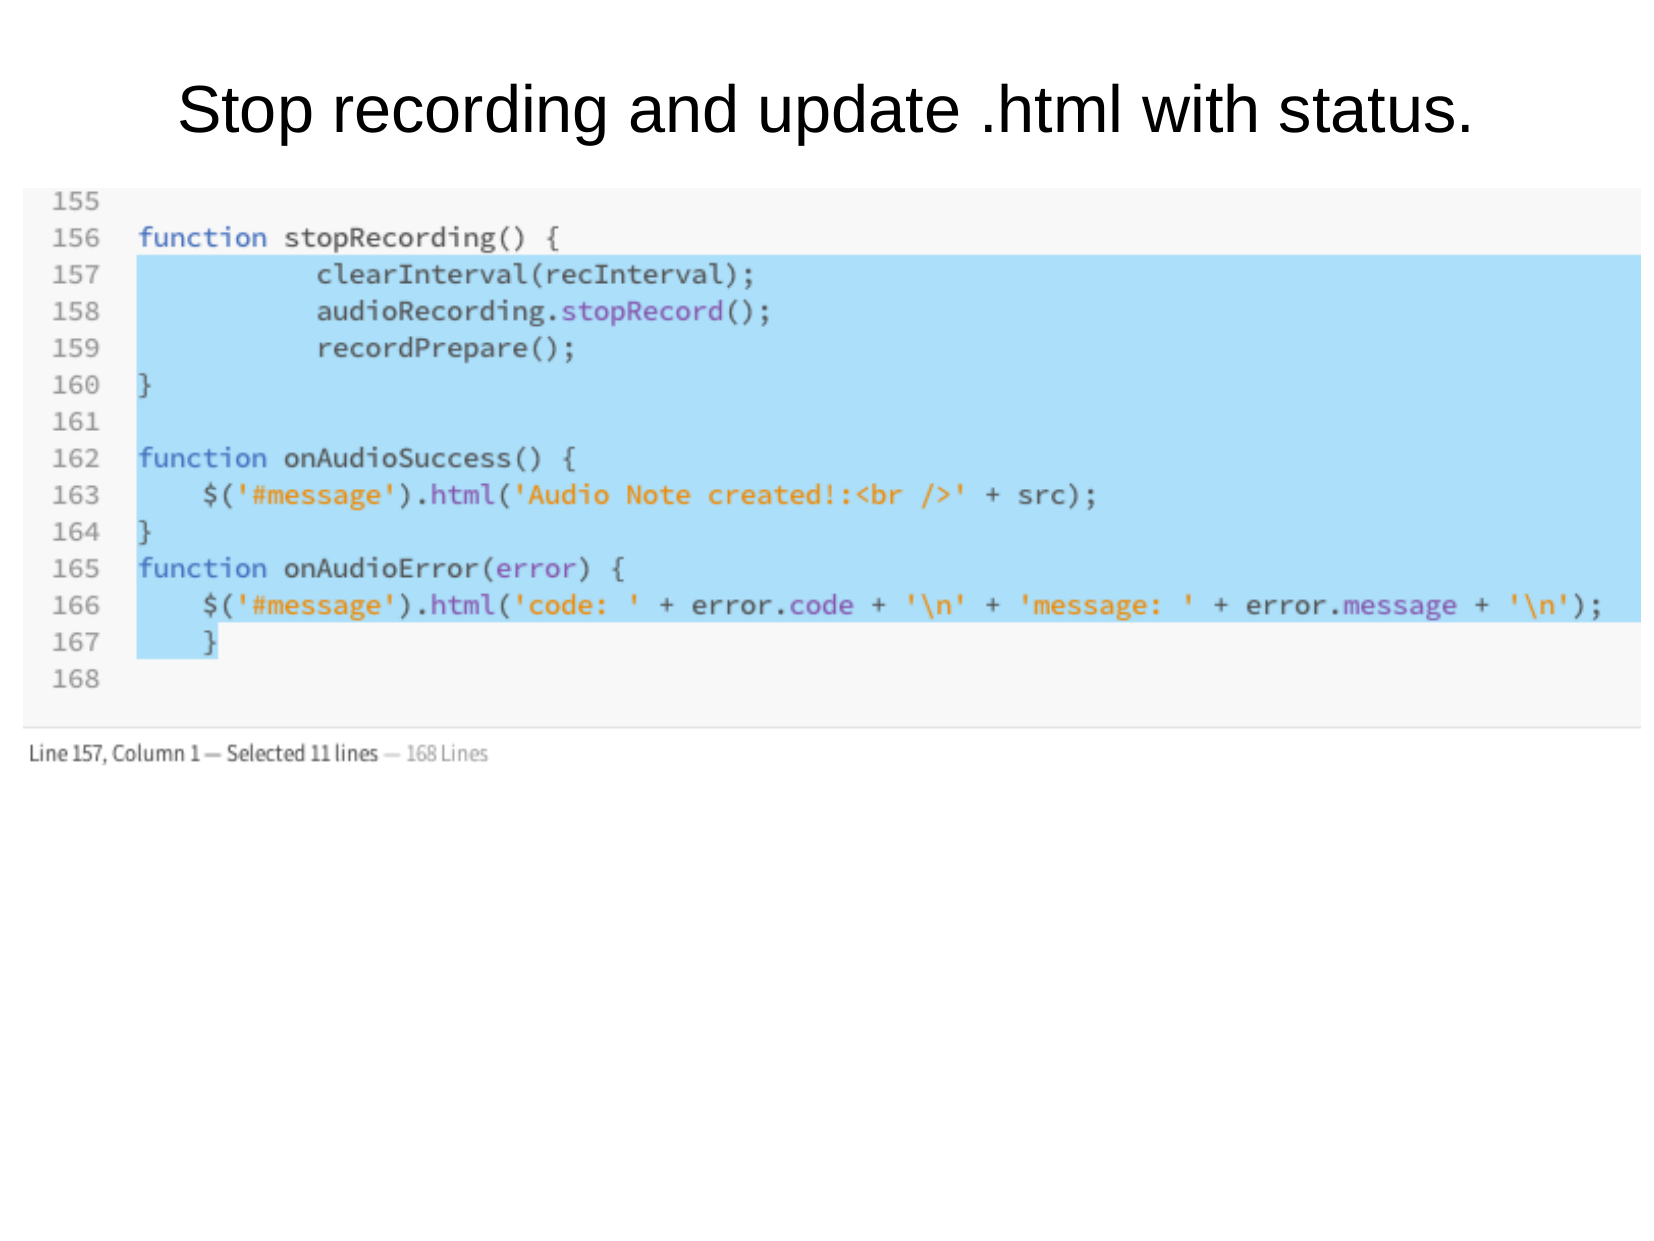

# Stop recording and update .html with status.